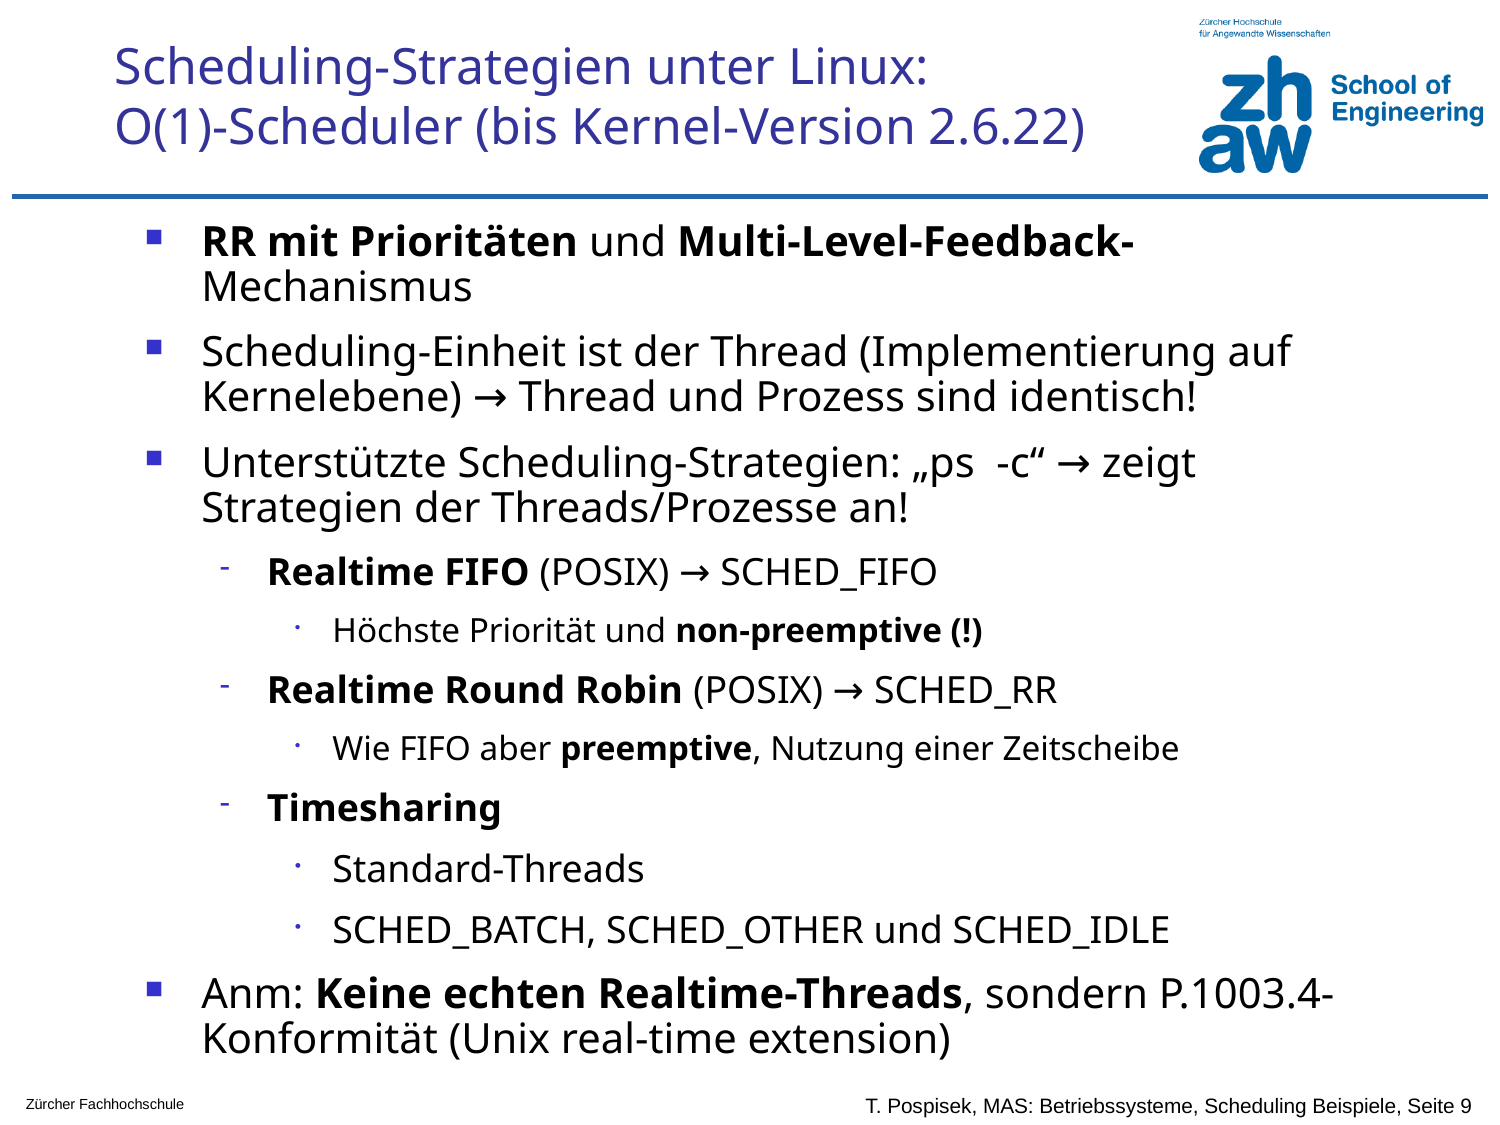

# Scheduling-Strategien unter Linux: O(1)-Scheduler (bis Kernel-Version 2.6.22)
RR mit Prioritäten und Multi-Level-Feedback-Mechanismus
Scheduling-Einheit ist der Thread (Implementierung auf Kernelebene) → Thread und Prozess sind identisch!
Unterstützte Scheduling-Strategien: „ps -c“ → zeigt Strategien der Threads/Prozesse an!
Realtime FIFO (POSIX) → SCHED_FIFO
Höchste Priorität und non-preemptive (!)
Realtime Round Robin (POSIX) → SCHED_RR
Wie FIFO aber preemptive, Nutzung einer Zeitscheibe
Timesharing
Standard-Threads
SCHED_BATCH, SCHED_OTHER und SCHED_IDLE
Anm: Keine echten Realtime-Threads, sondern P.1003.4-Konformität (Unix real-time extension)